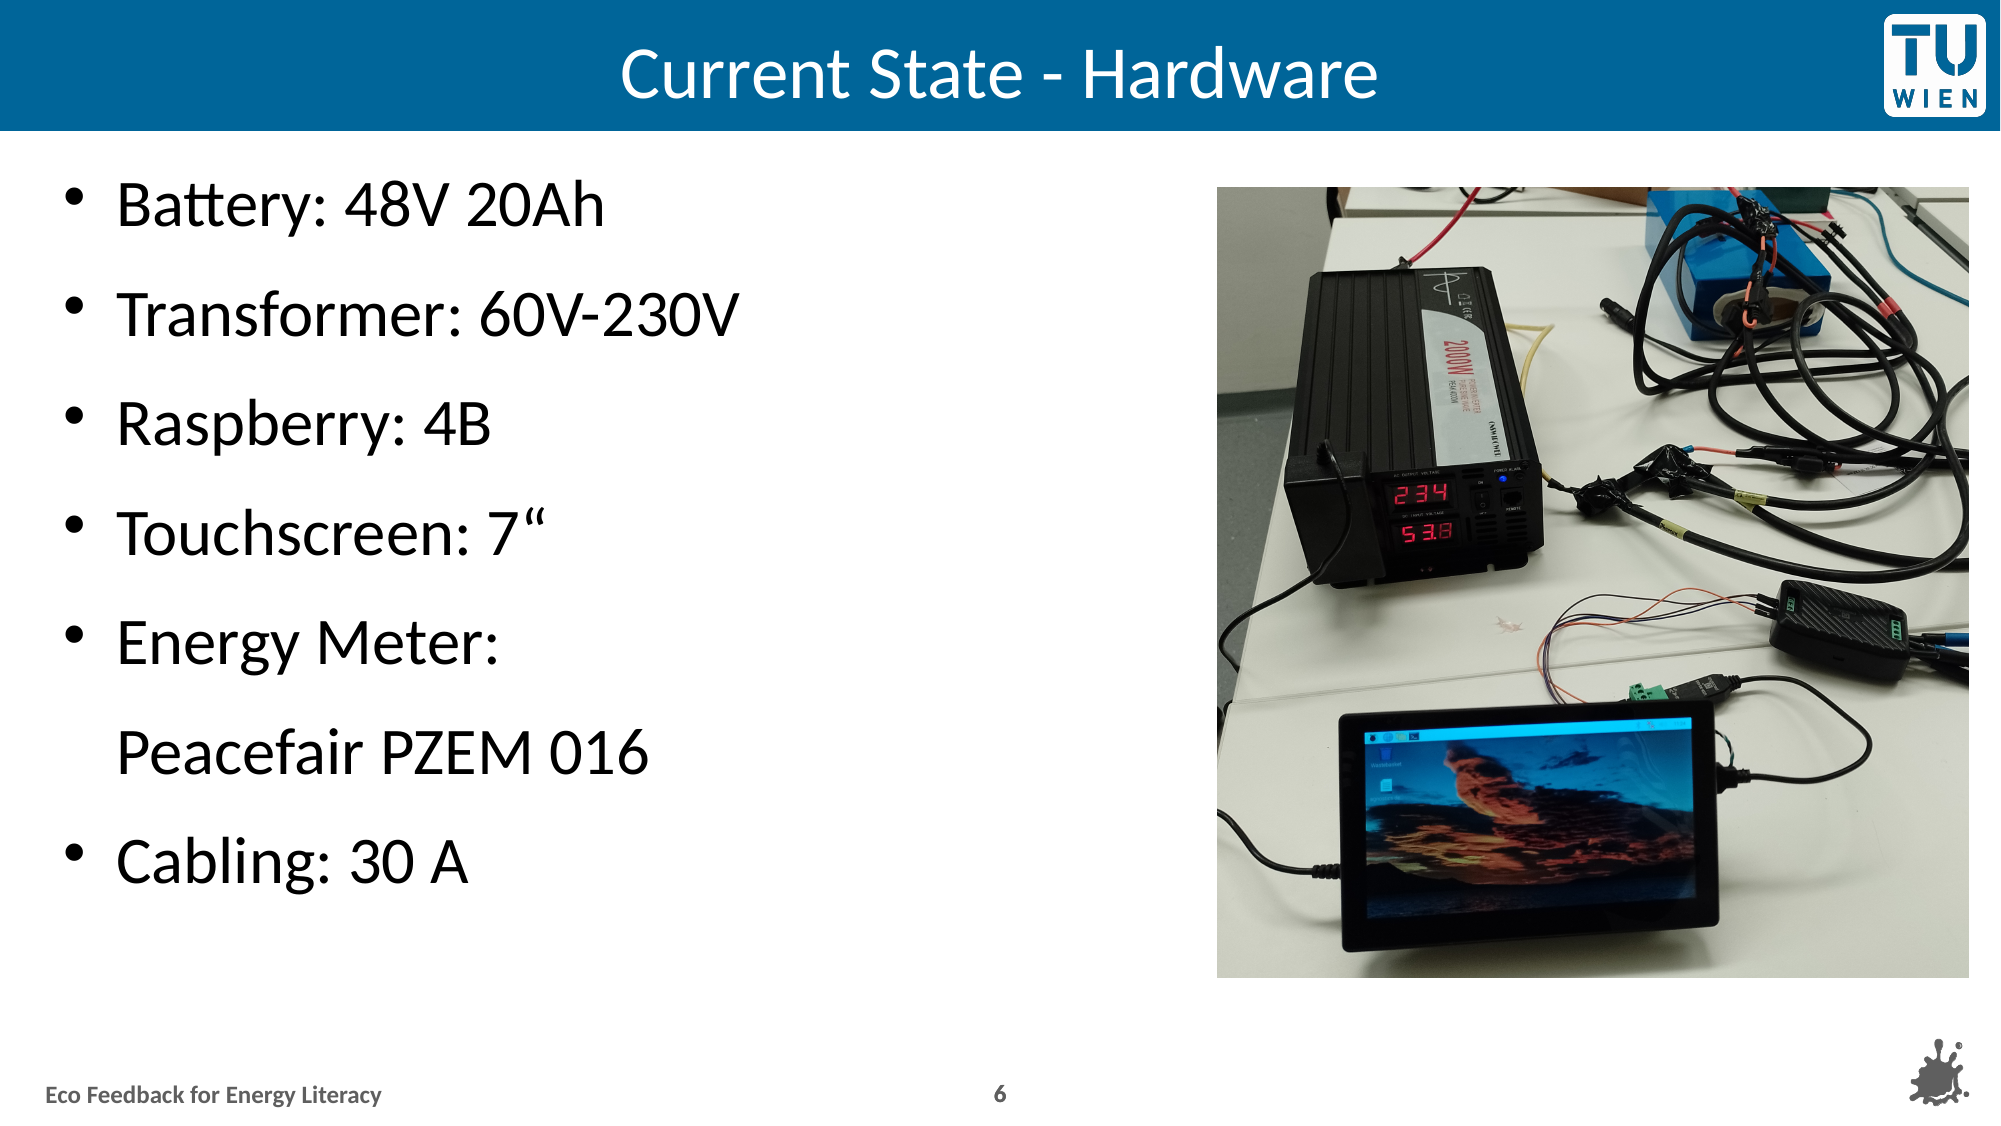

# Current State - Hardware
Battery: 48V 20Ah
Transformer: 60V-230V
Raspberry: 4B
Touchscreen: 7“
Energy Meter:
Peacefair PZEM 016
Cabling: 30 A
6
Eco Feedback for Energy Literacy